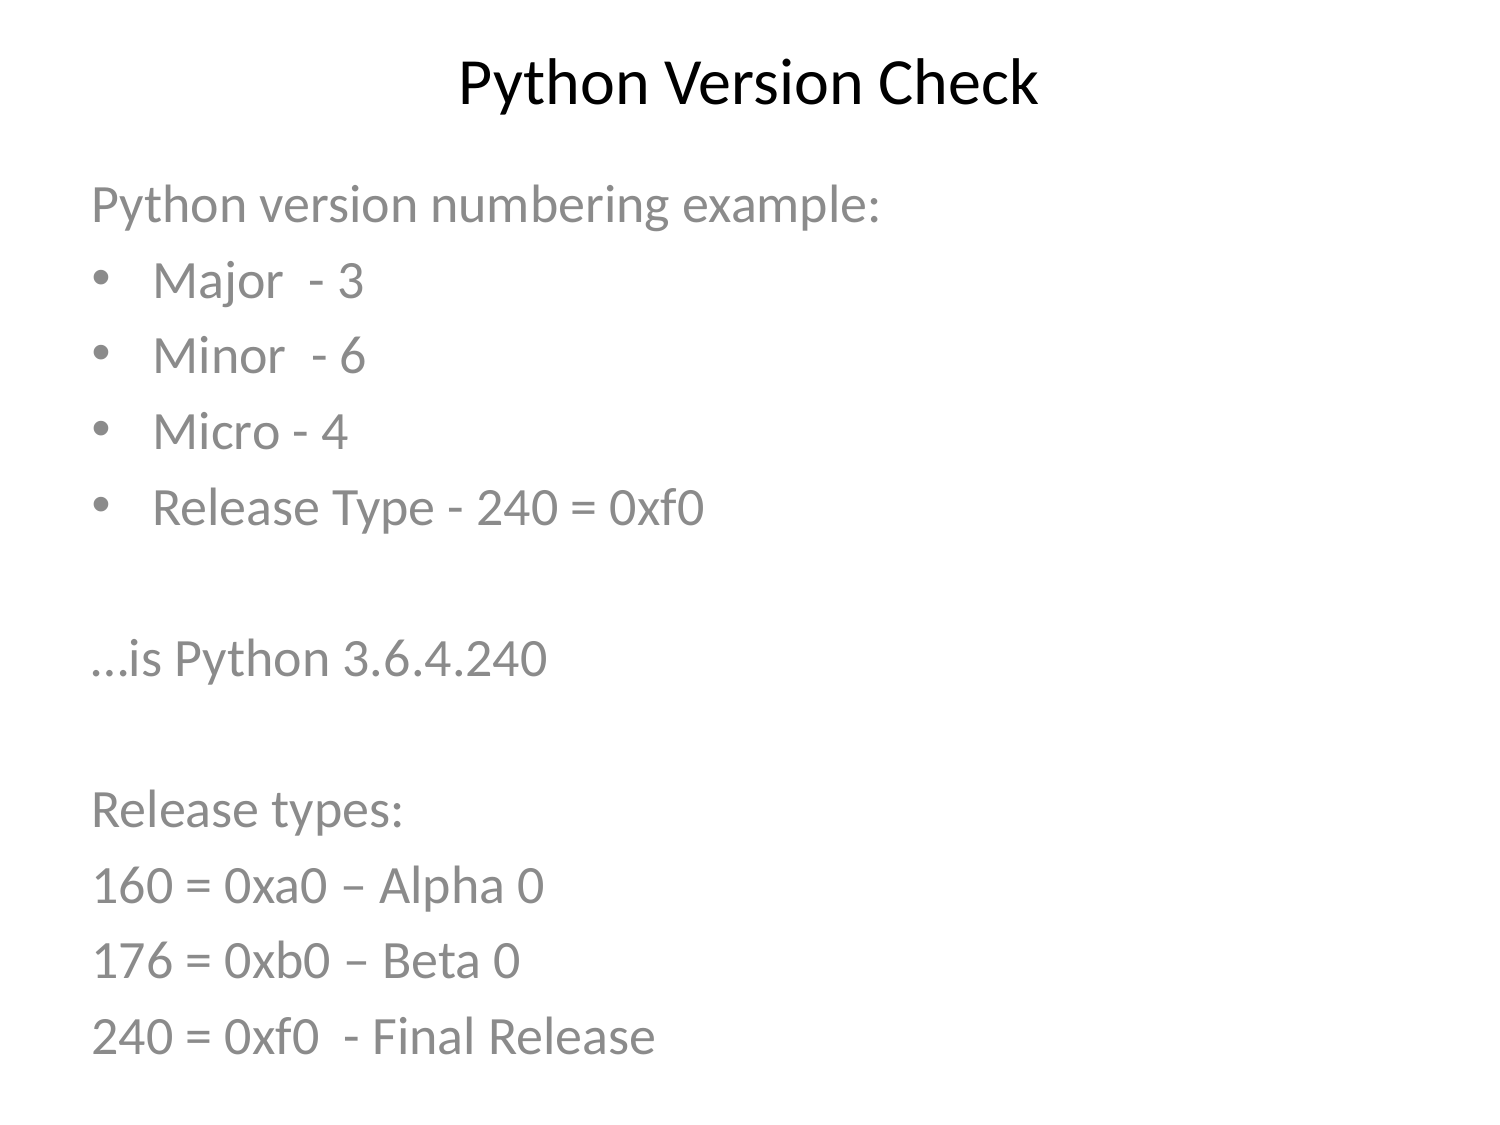

# Python Version Check
Python version numbering example:
Major - 3
Minor - 6
Micro - 4
Release Type - 240 = 0xf0
…is Python 3.6.4.240
Release types:
160 = 0xa0 – Alpha 0
176 = 0xb0 – Beta 0
240 = 0xf0 - Final Release